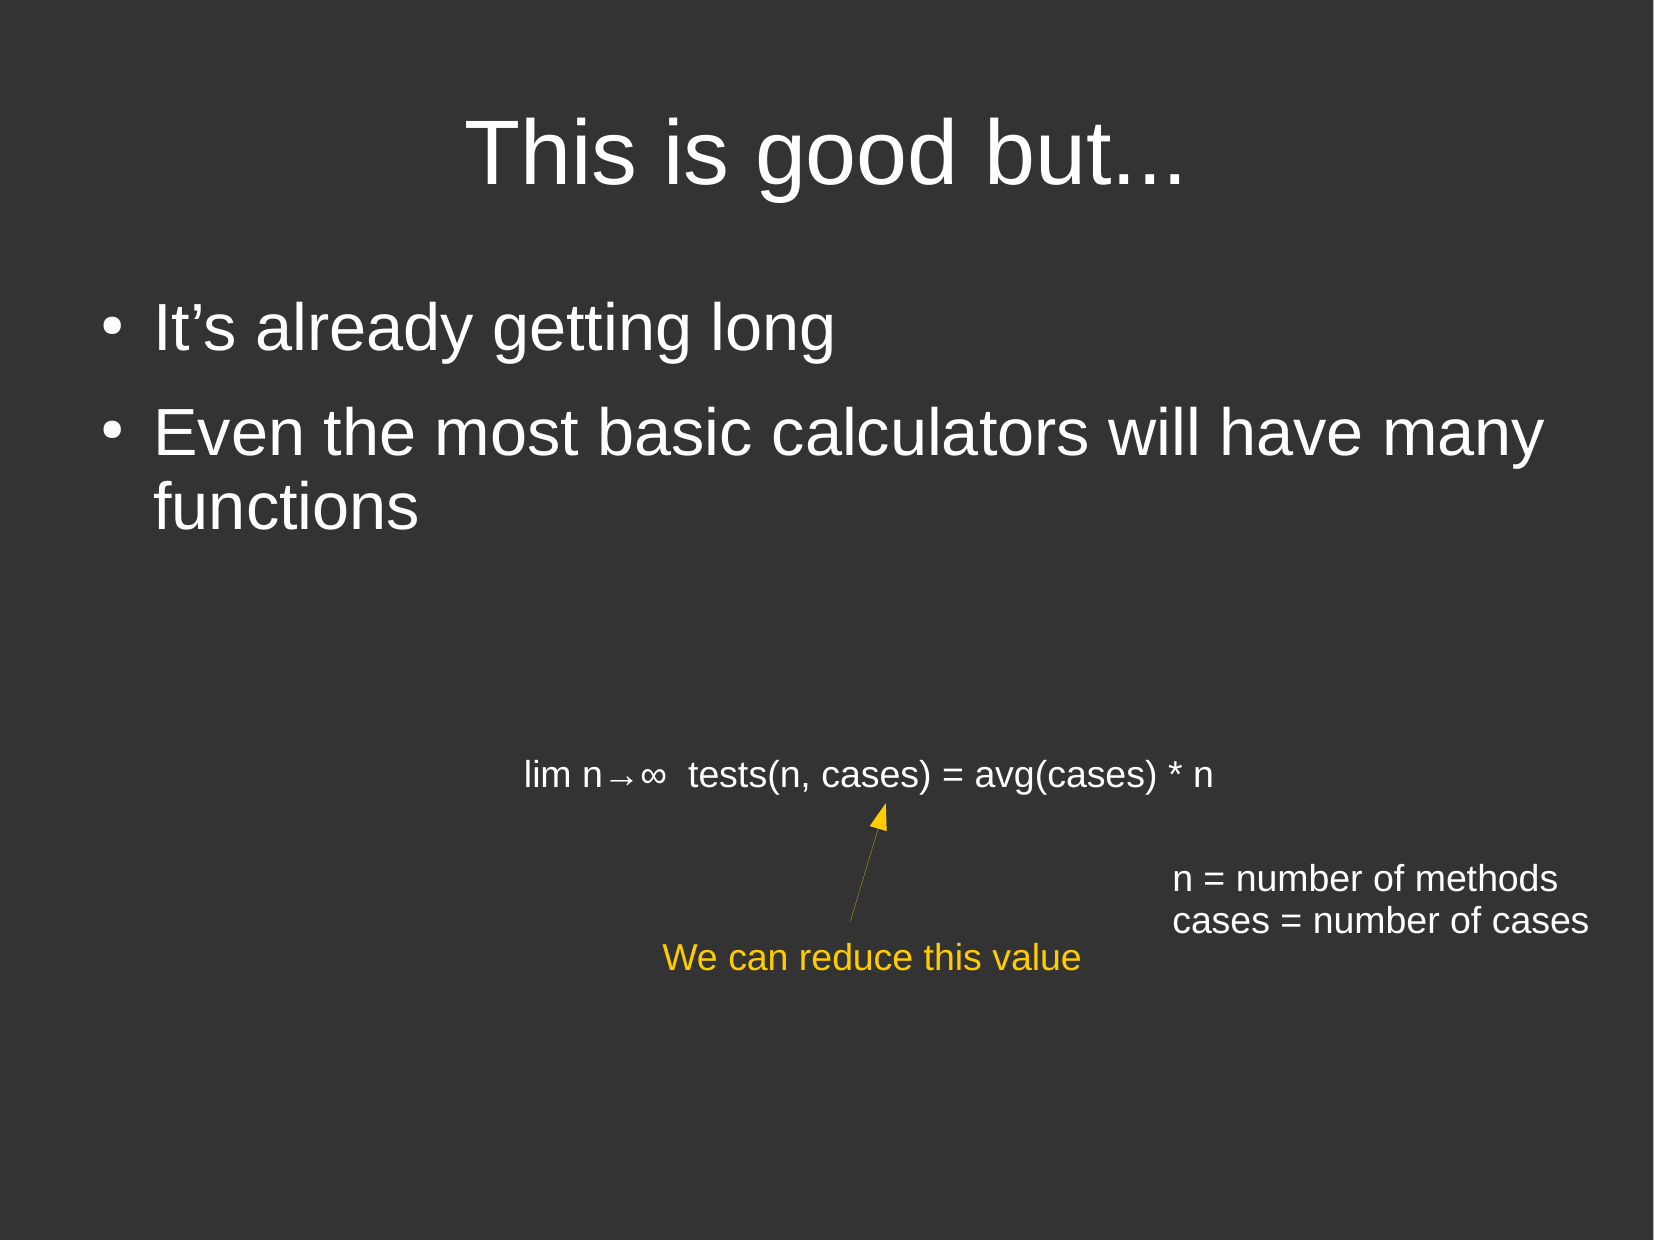

# This is good but...
It’s already getting long
Even the most basic calculators will have many functions
lim n→∞ tests(n, cases) = avg(cases) * n
n = number of methods
cases = number of cases
We can reduce this value